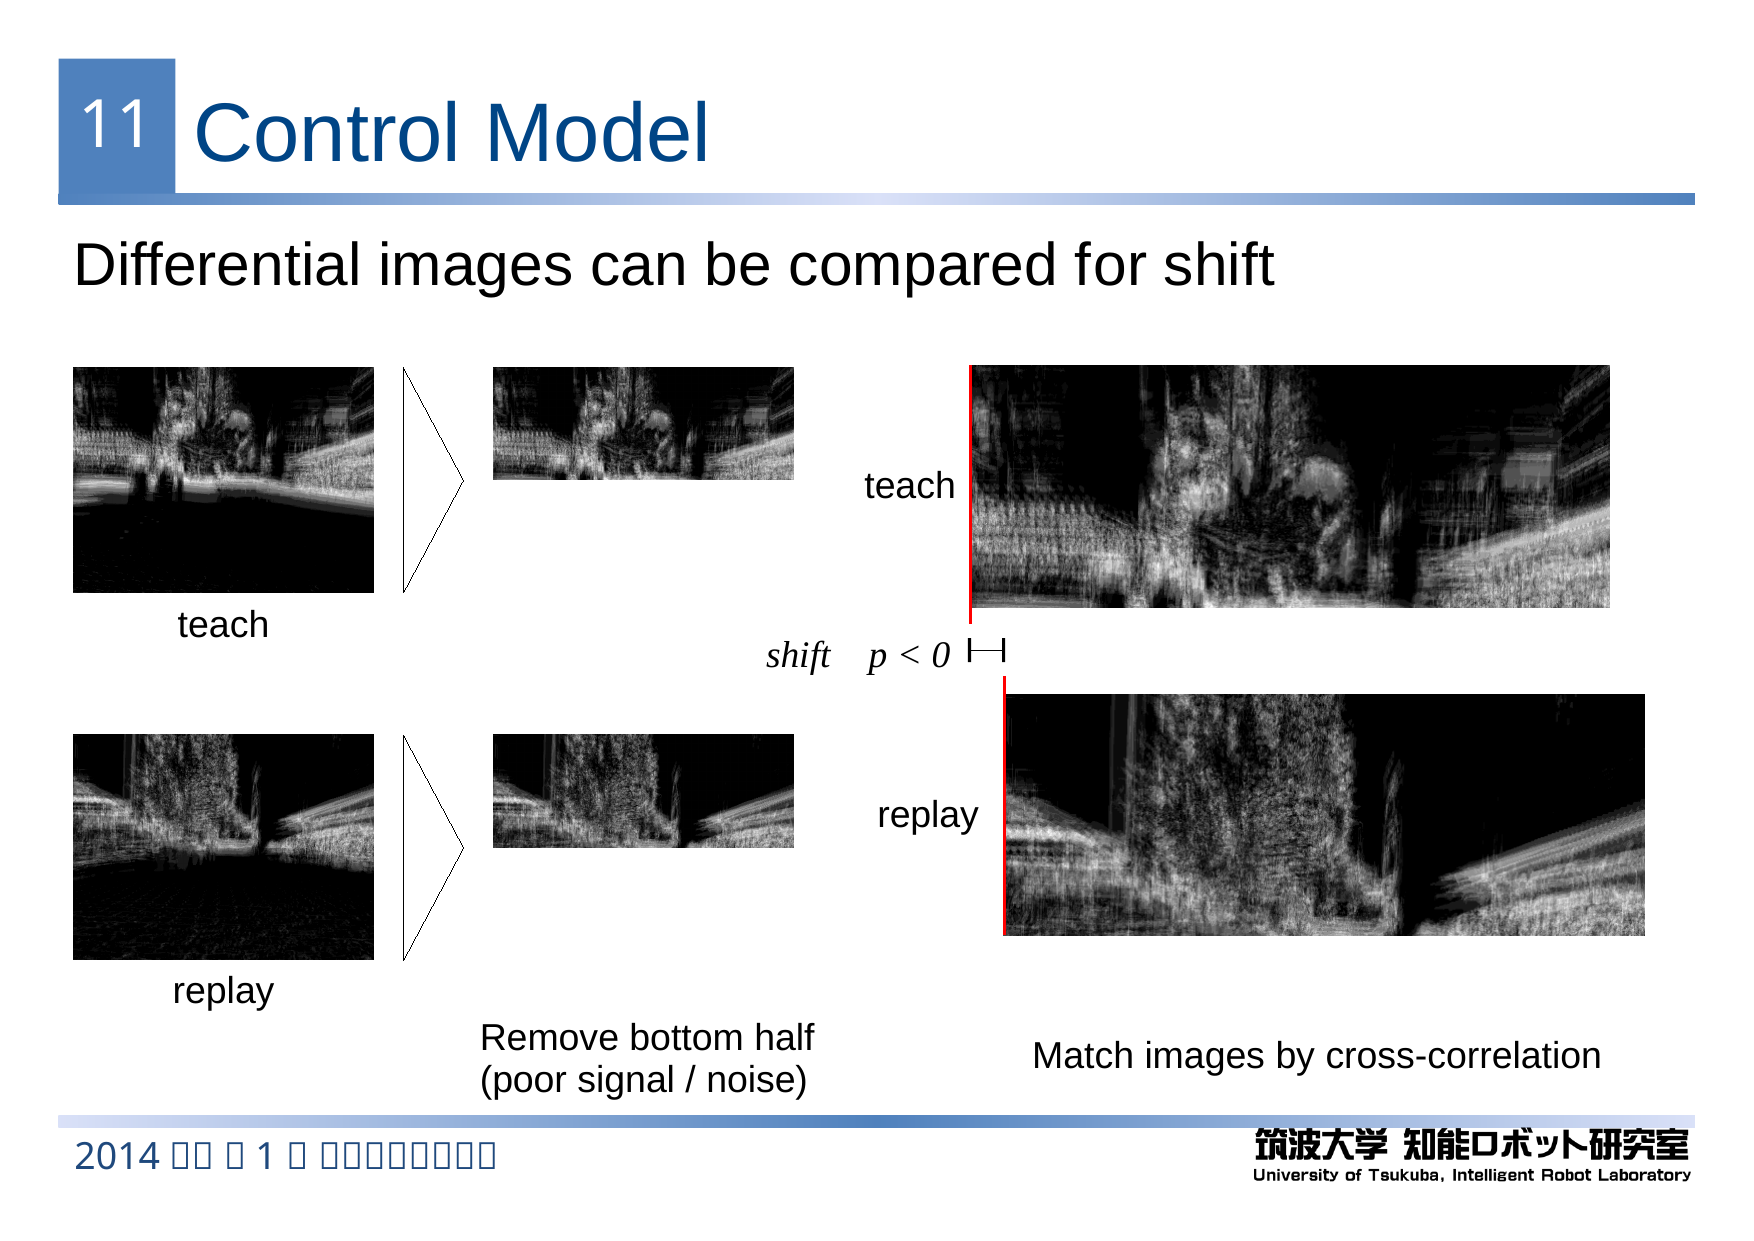

# Control Model
Differential images can be compared for shift
teach
teach
shift p < 0
replay
replay
Remove bottom half
(poor signal / noise)
Match images by cross-correlation